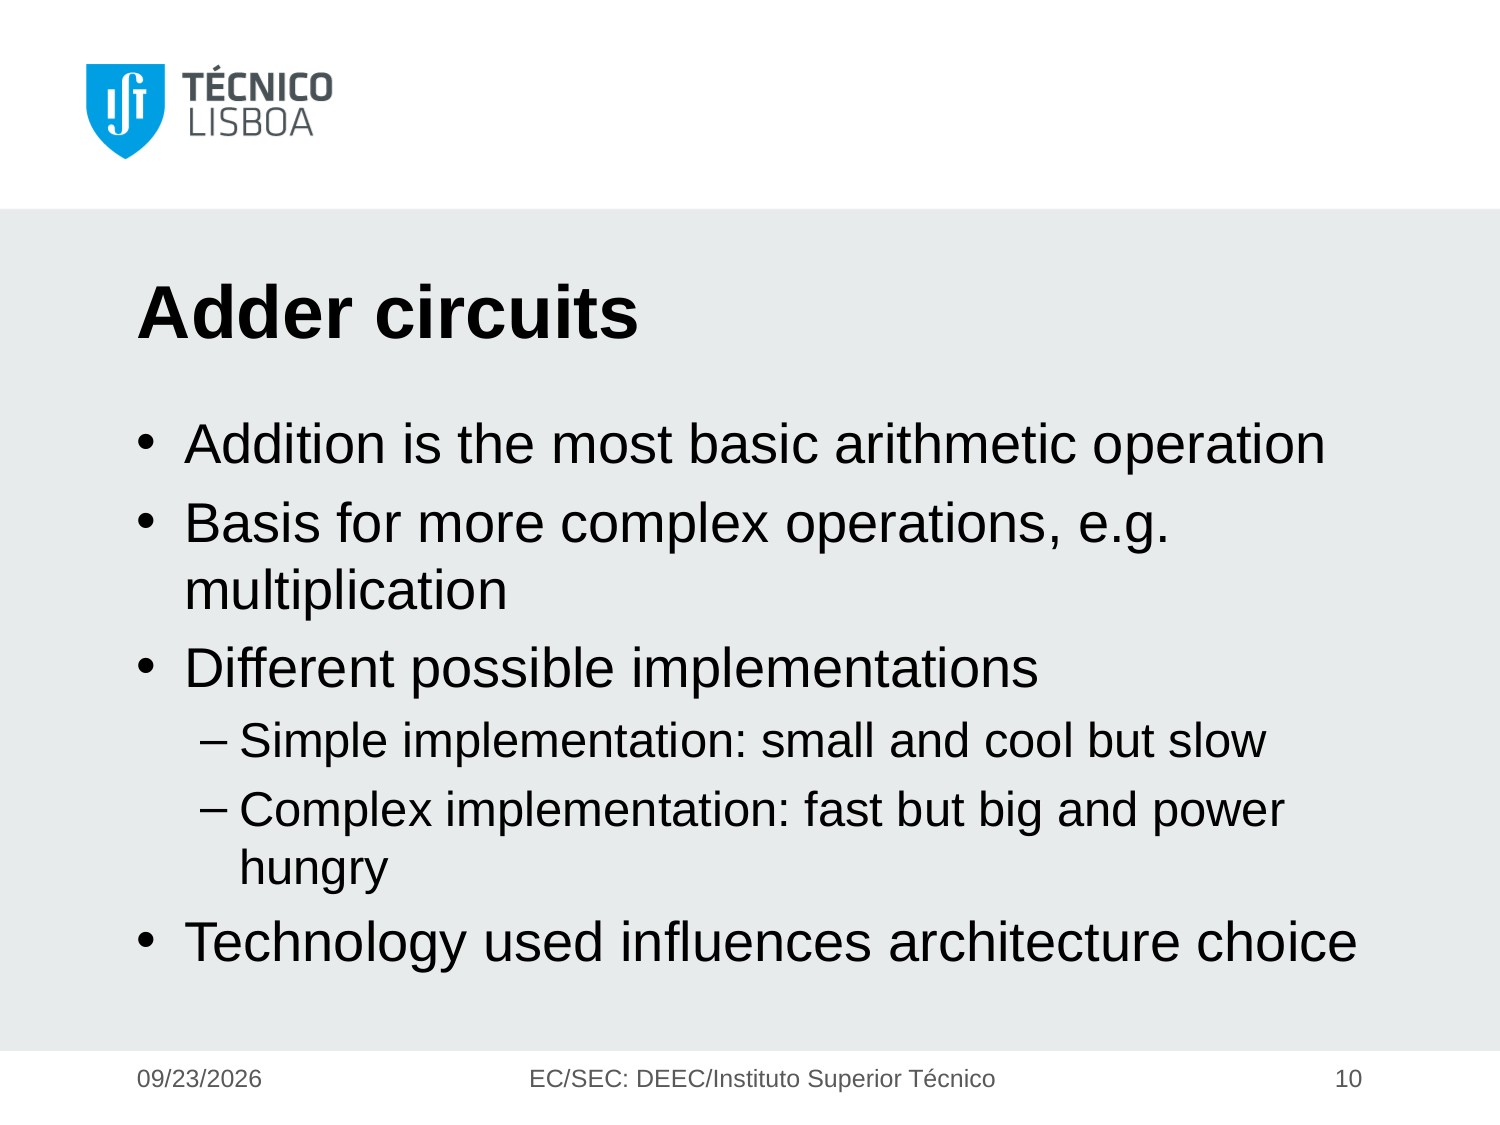

# Adder circuits
Addition is the most basic arithmetic operation
Basis for more complex operations, e.g. multiplication
Different possible implementations
Simple implementation: small and cool but slow
Complex implementation: fast but big and power hungry
Technology used influences architecture choice
EC/SEC: DEEC/Instituto Superior Técnico